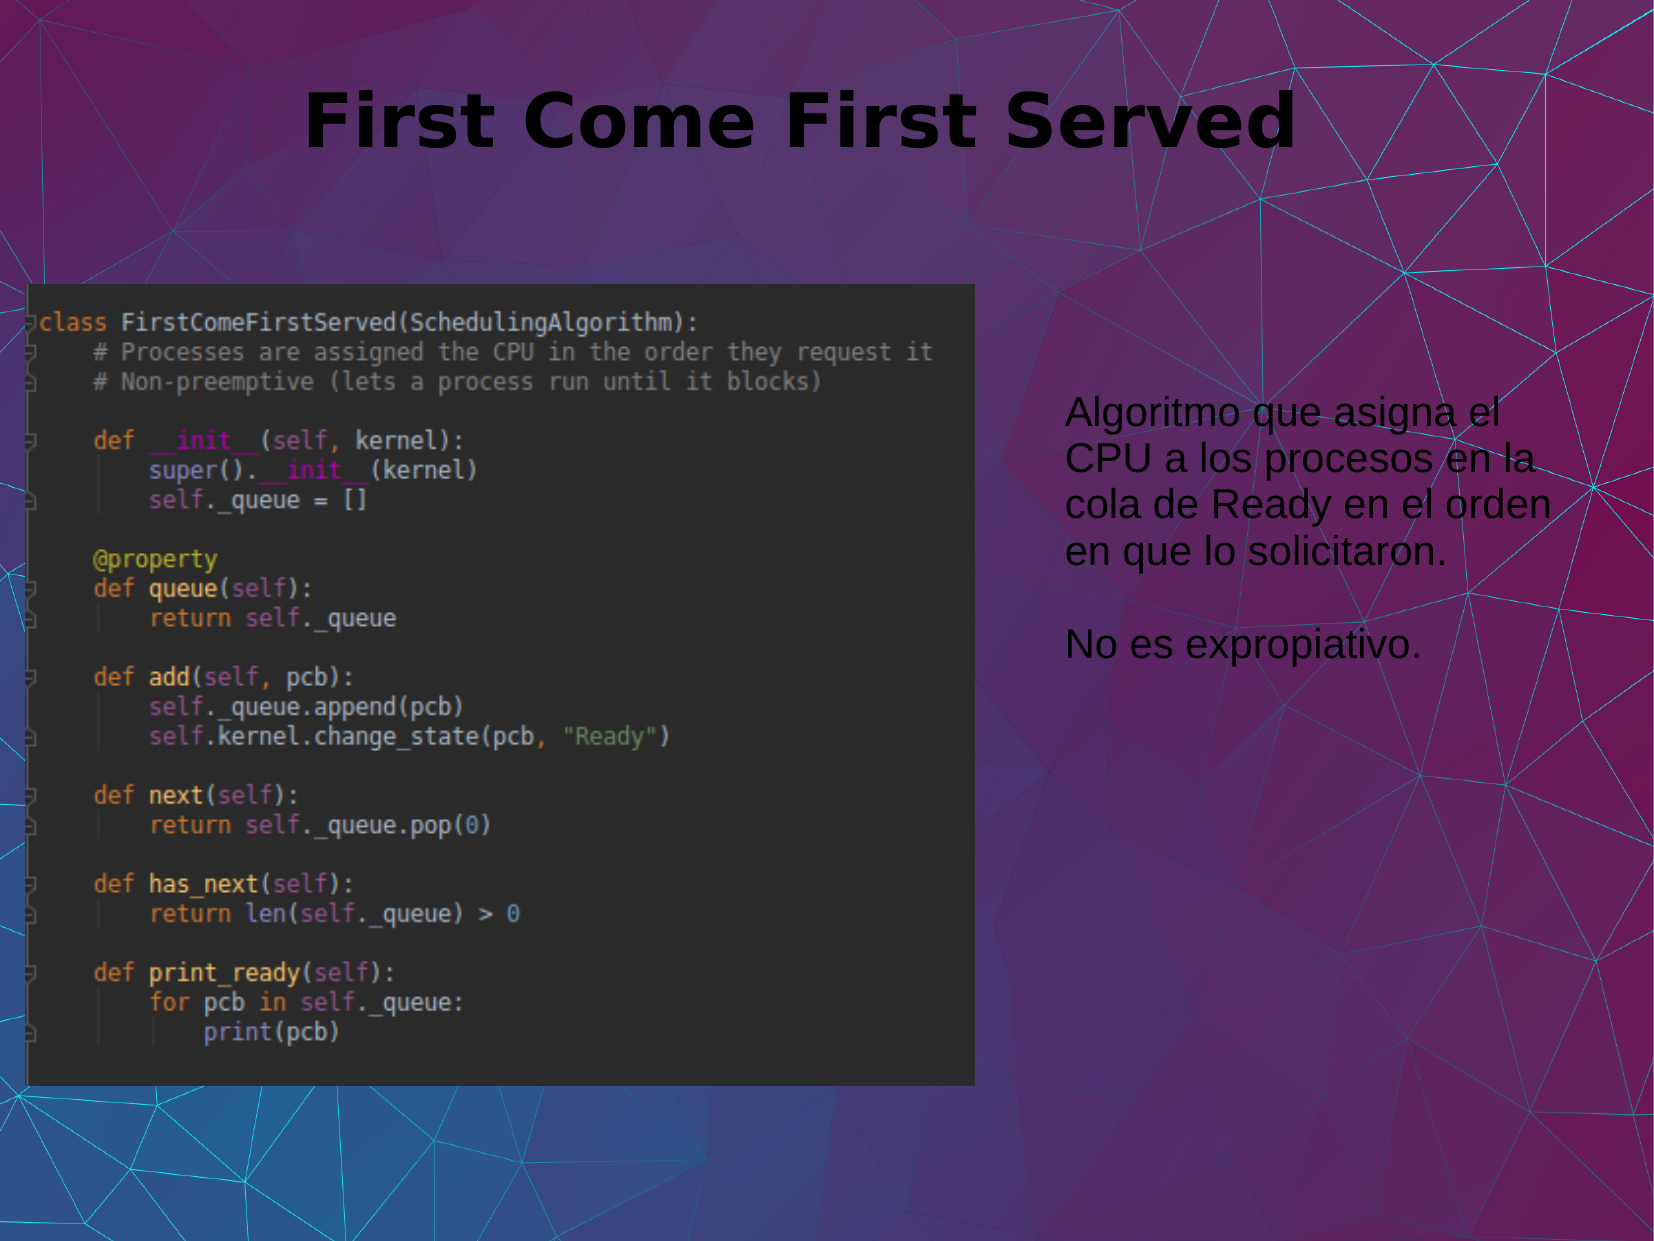

# First Come First Served
Algoritmo que asigna el CPU a los procesos en la cola de Ready en el orden en que lo solicitaron.
No es expropiativo.